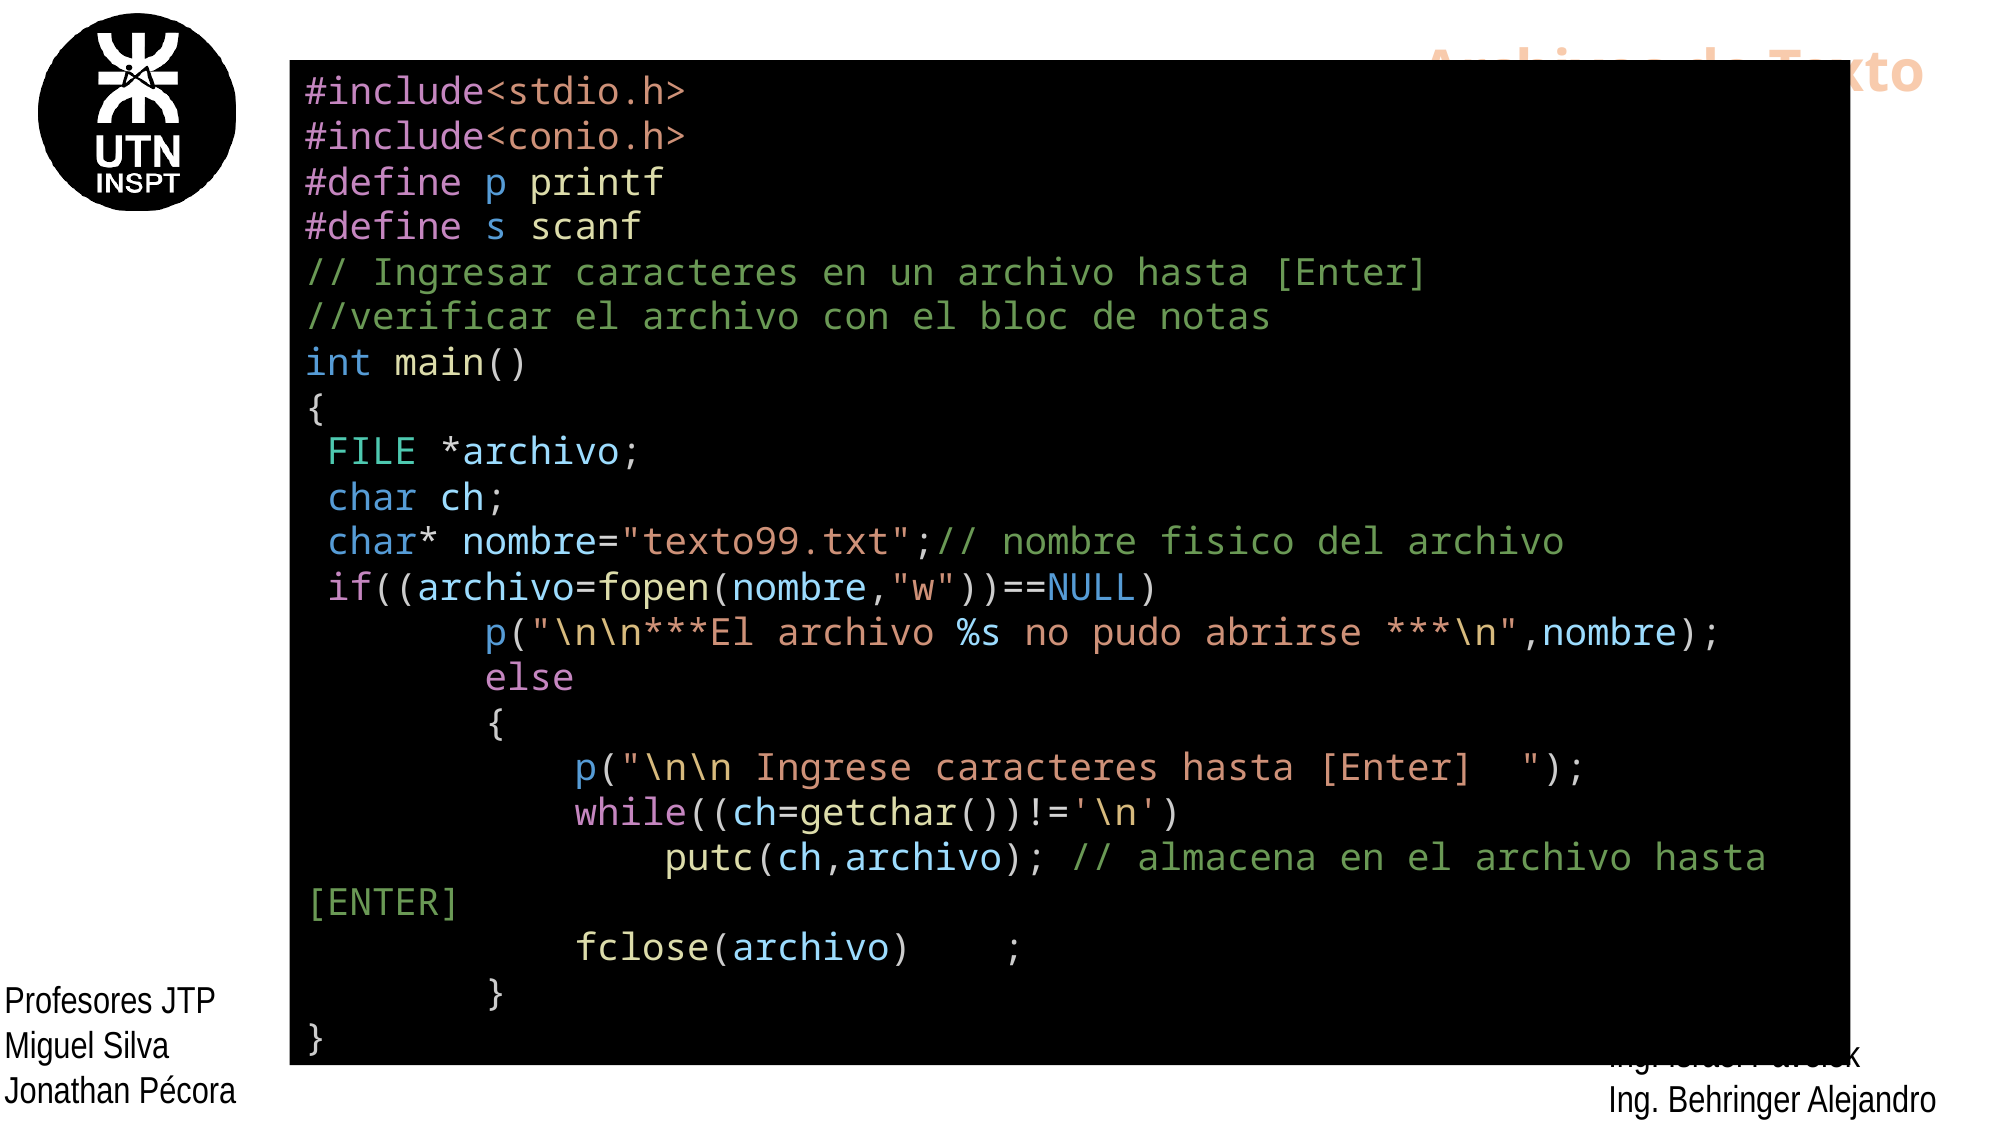

Archivos de Texto
#include<stdio.h>
#include<conio.h>
#define p printf
#define s scanf
// Ingresar caracteres en un archivo hasta [Enter]
//verificar el archivo con el bloc de notas
int main()
{
 FILE *archivo;
 char ch;
 char* nombre="texto99.txt";// nombre fisico del archivo
 if((archivo=fopen(nombre,"w"))==NULL)
        p("\n\n***El archivo %s no pudo abrirse ***\n",nombre);
        else
        {
            p("\n\n Ingrese caracteres hasta [Enter]  ");
            while((ch=getchar())!='\n')
                putc(ch,archivo); // almacena en el archivo hasta [ENTER]
            fclose(archivo)    ;
        }
}
Profesores JTP
Miguel Silva
Jonathan Pécora
Profesores
Ing. Israel Pavelek
Ing. Behringer Alejandro